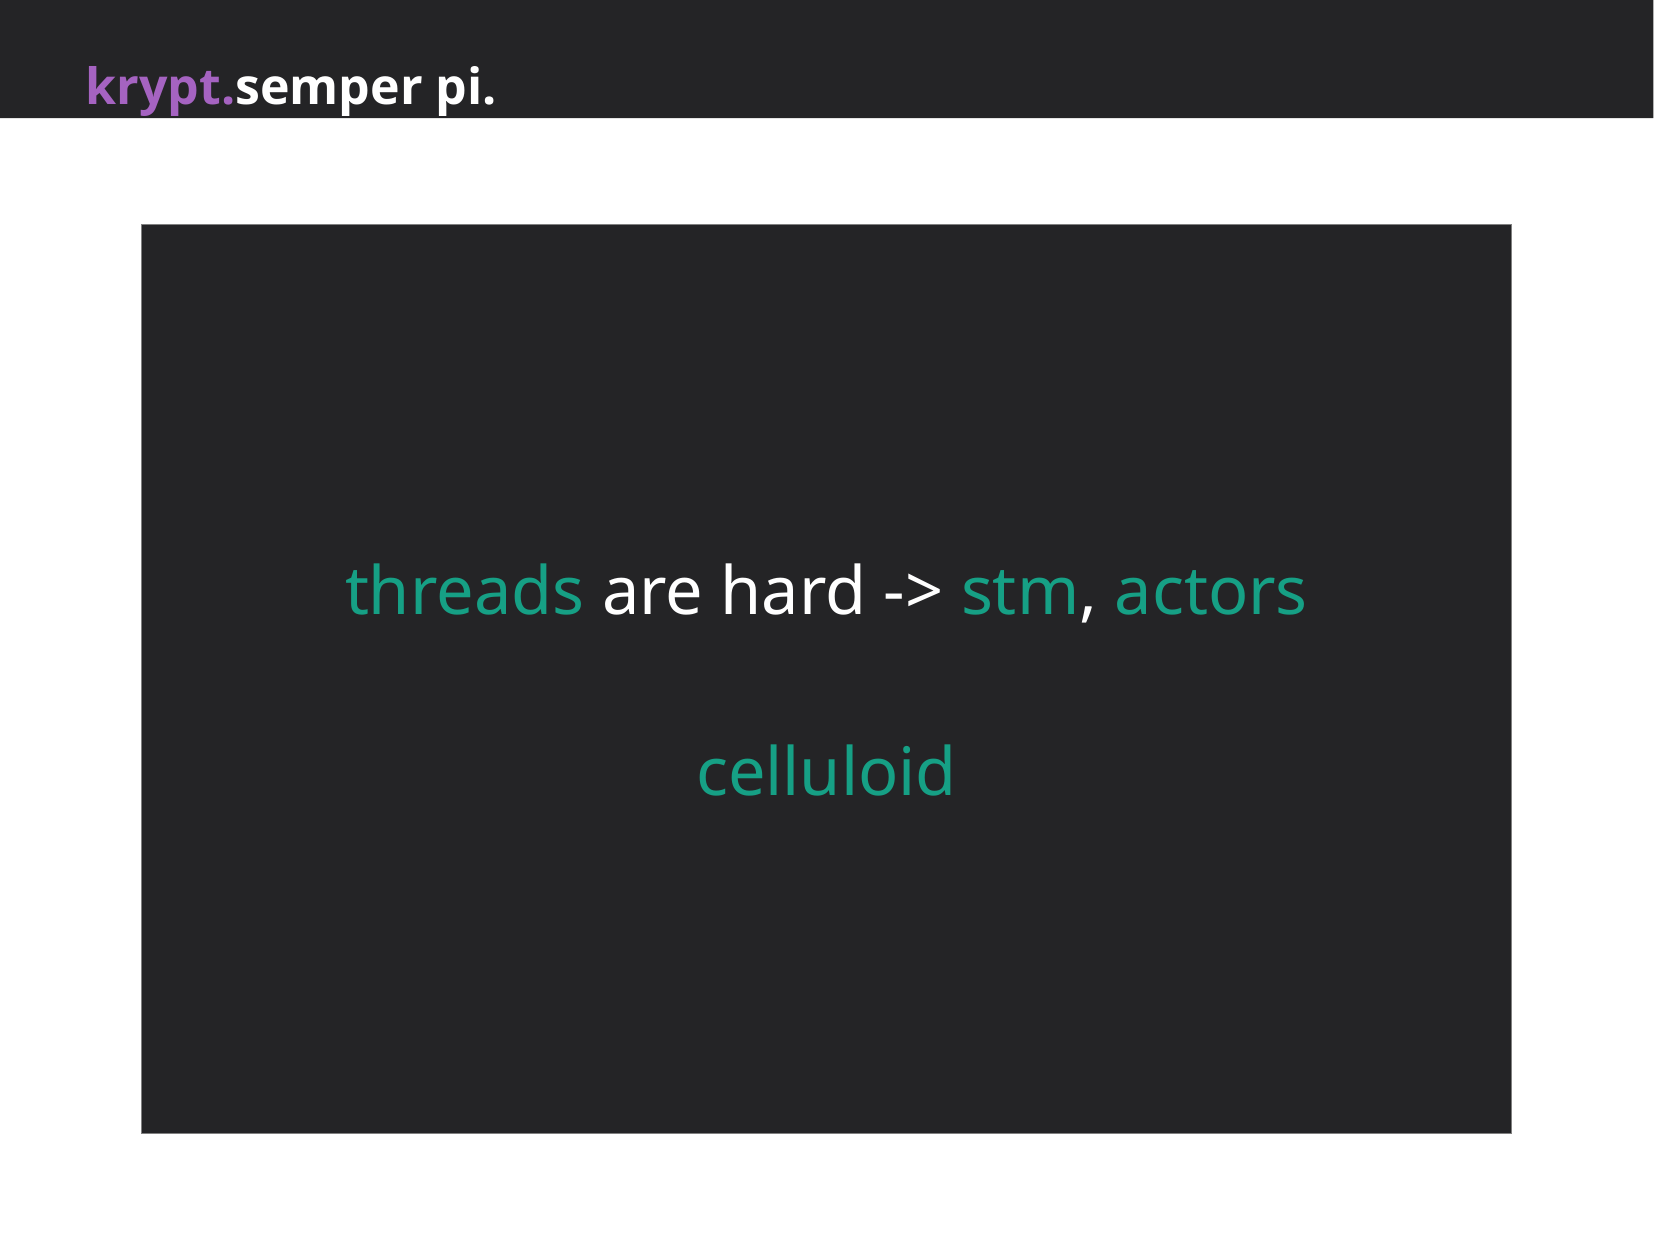

krypt.semper pi.
threads are hard -> stm, actors
celluloid
security sucks.